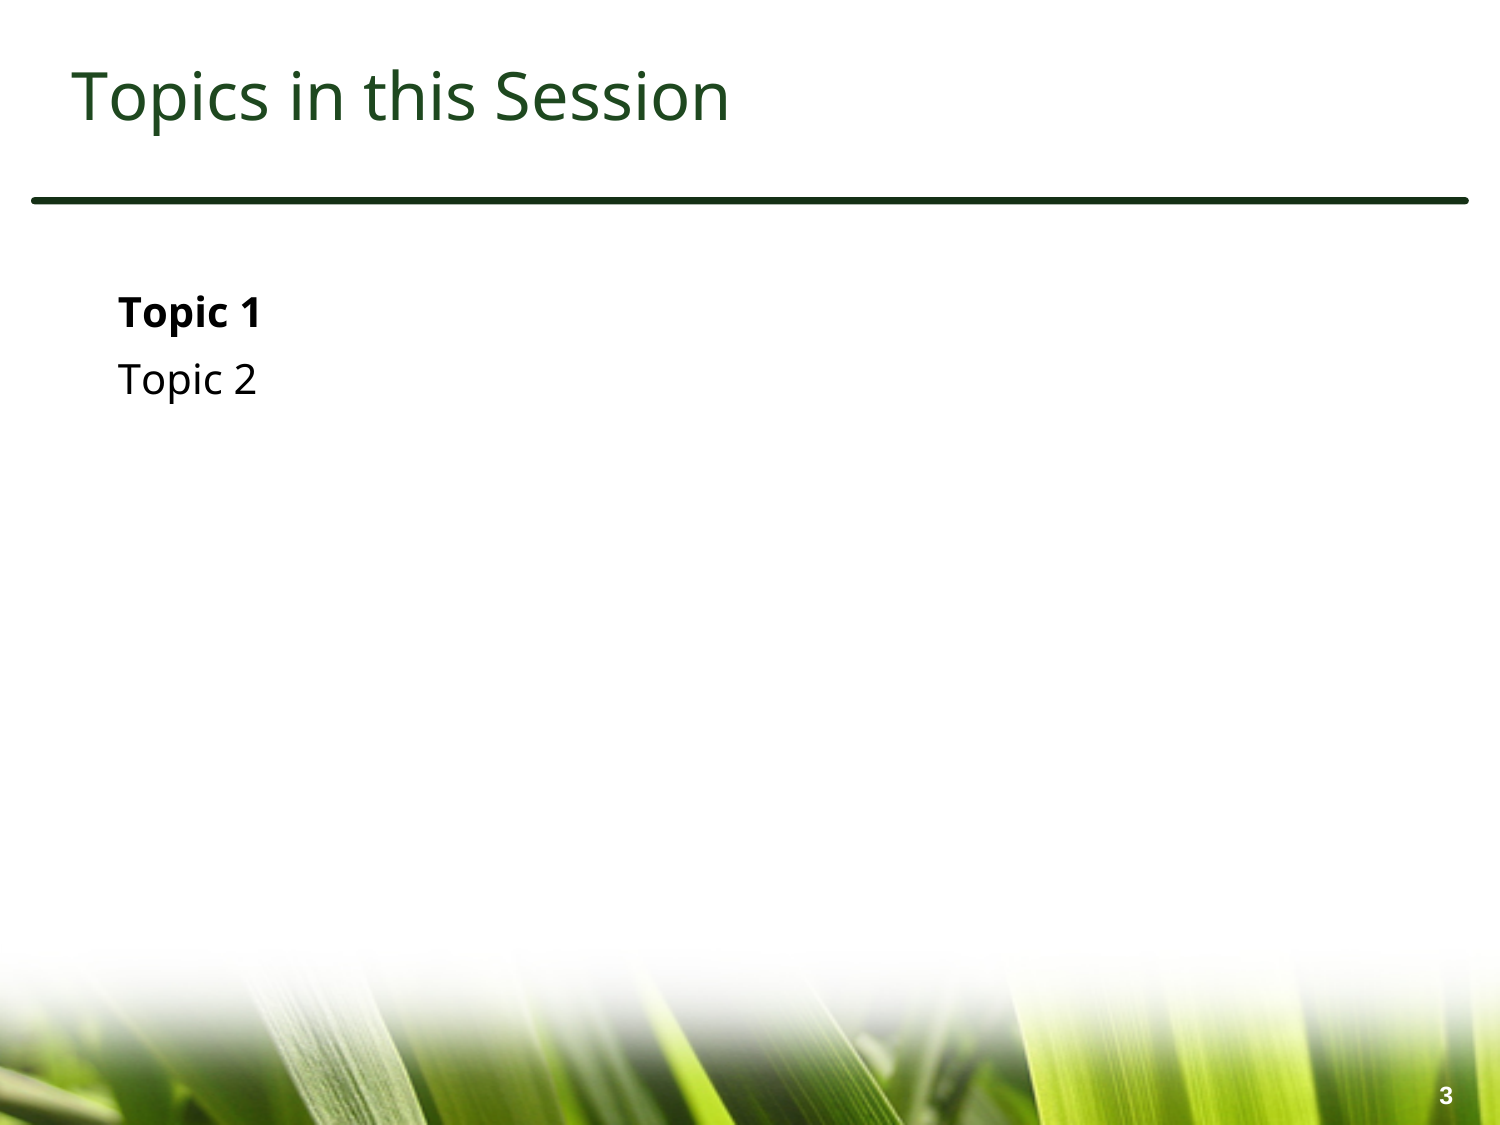

# Topics in this Session
Topic 1
Topic 2